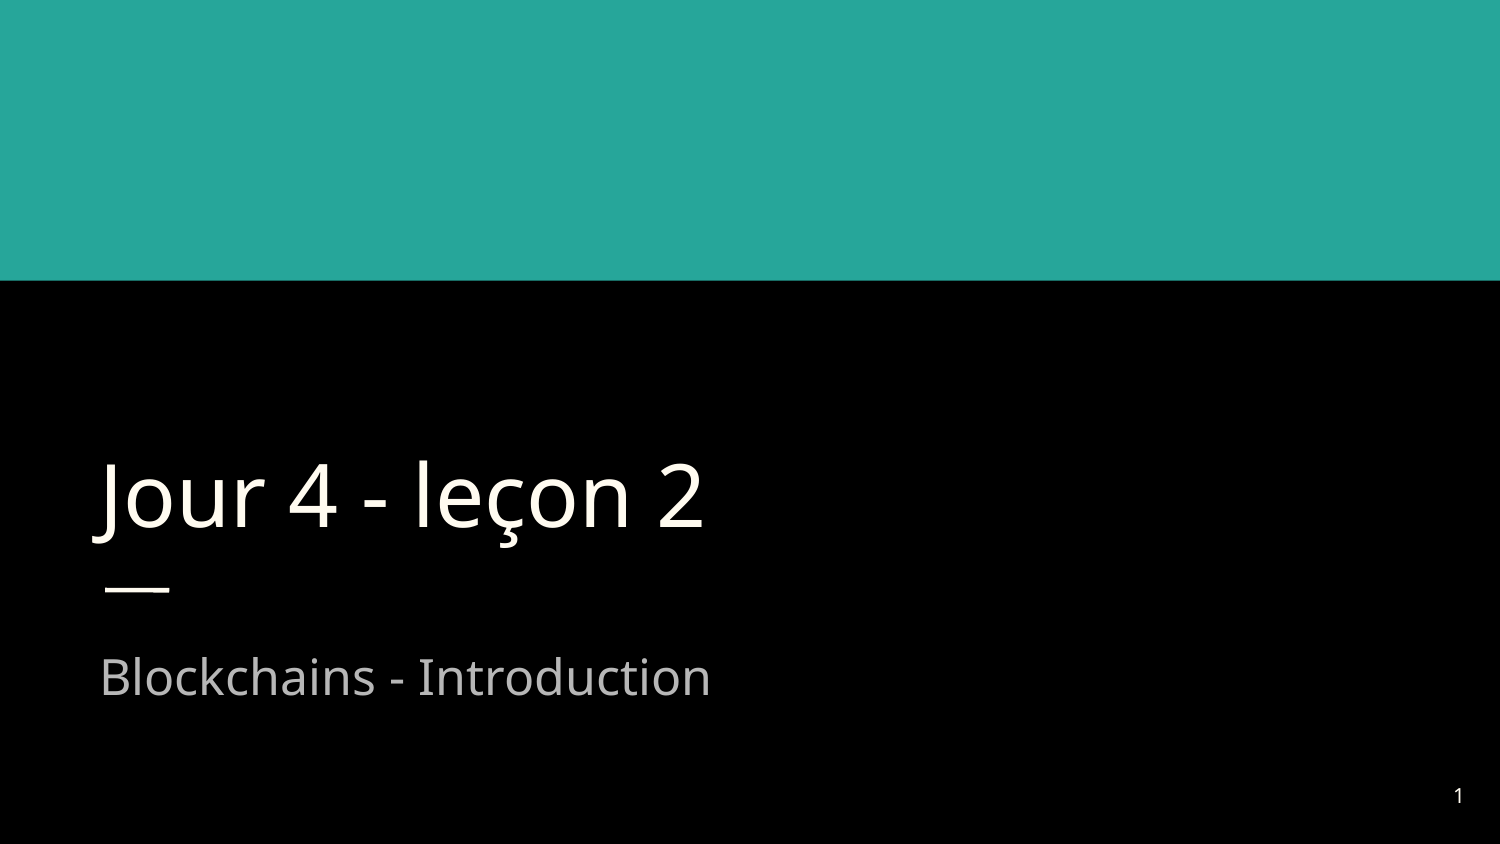

# Jour 4 - leçon 2
Blockchains - Introduction